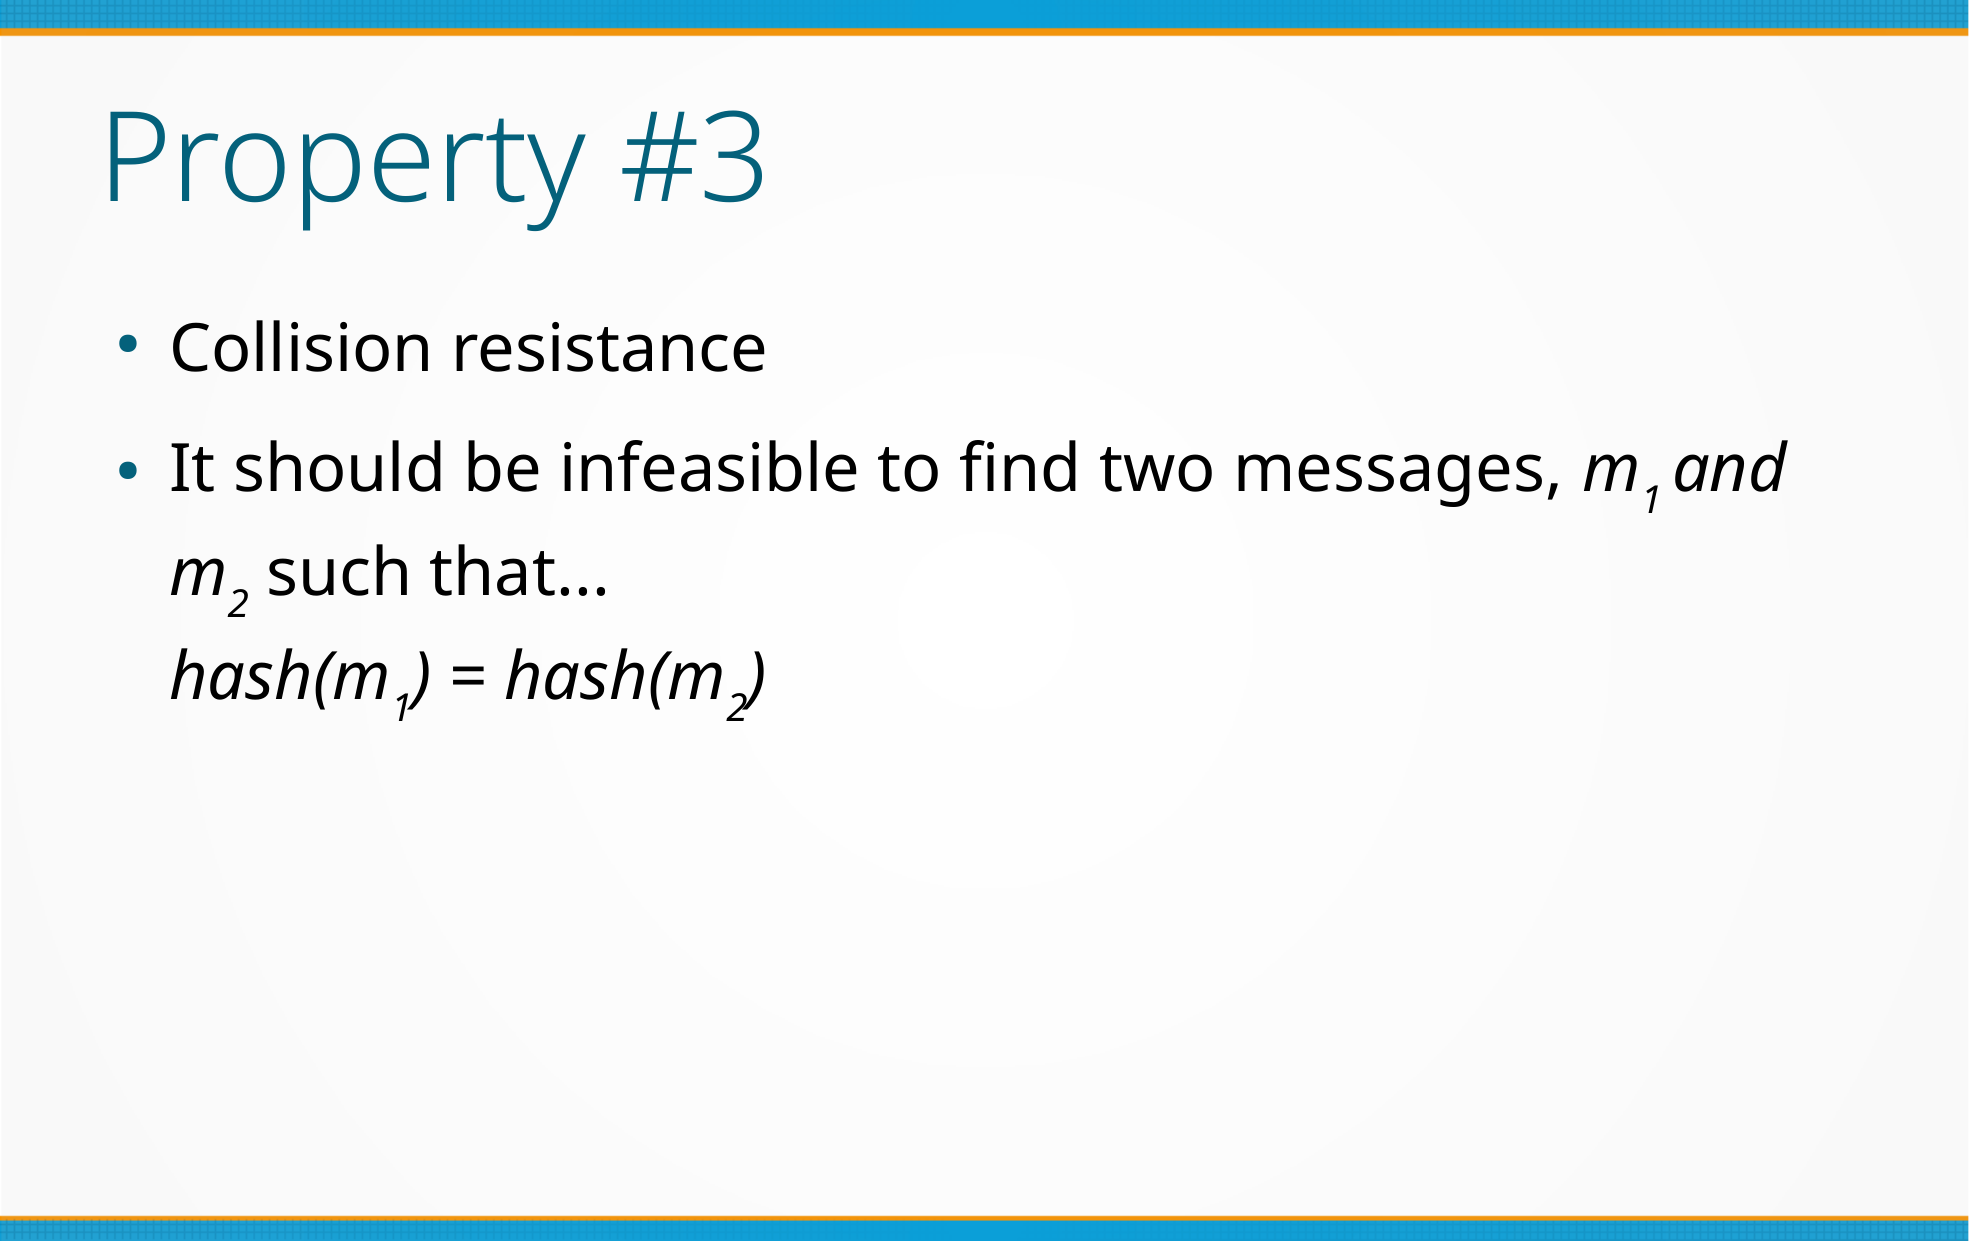

# Property #3
Collision resistance
It should be infeasible to find two messages, m1 and m2 such that...
hash(m1) = hash(m2)